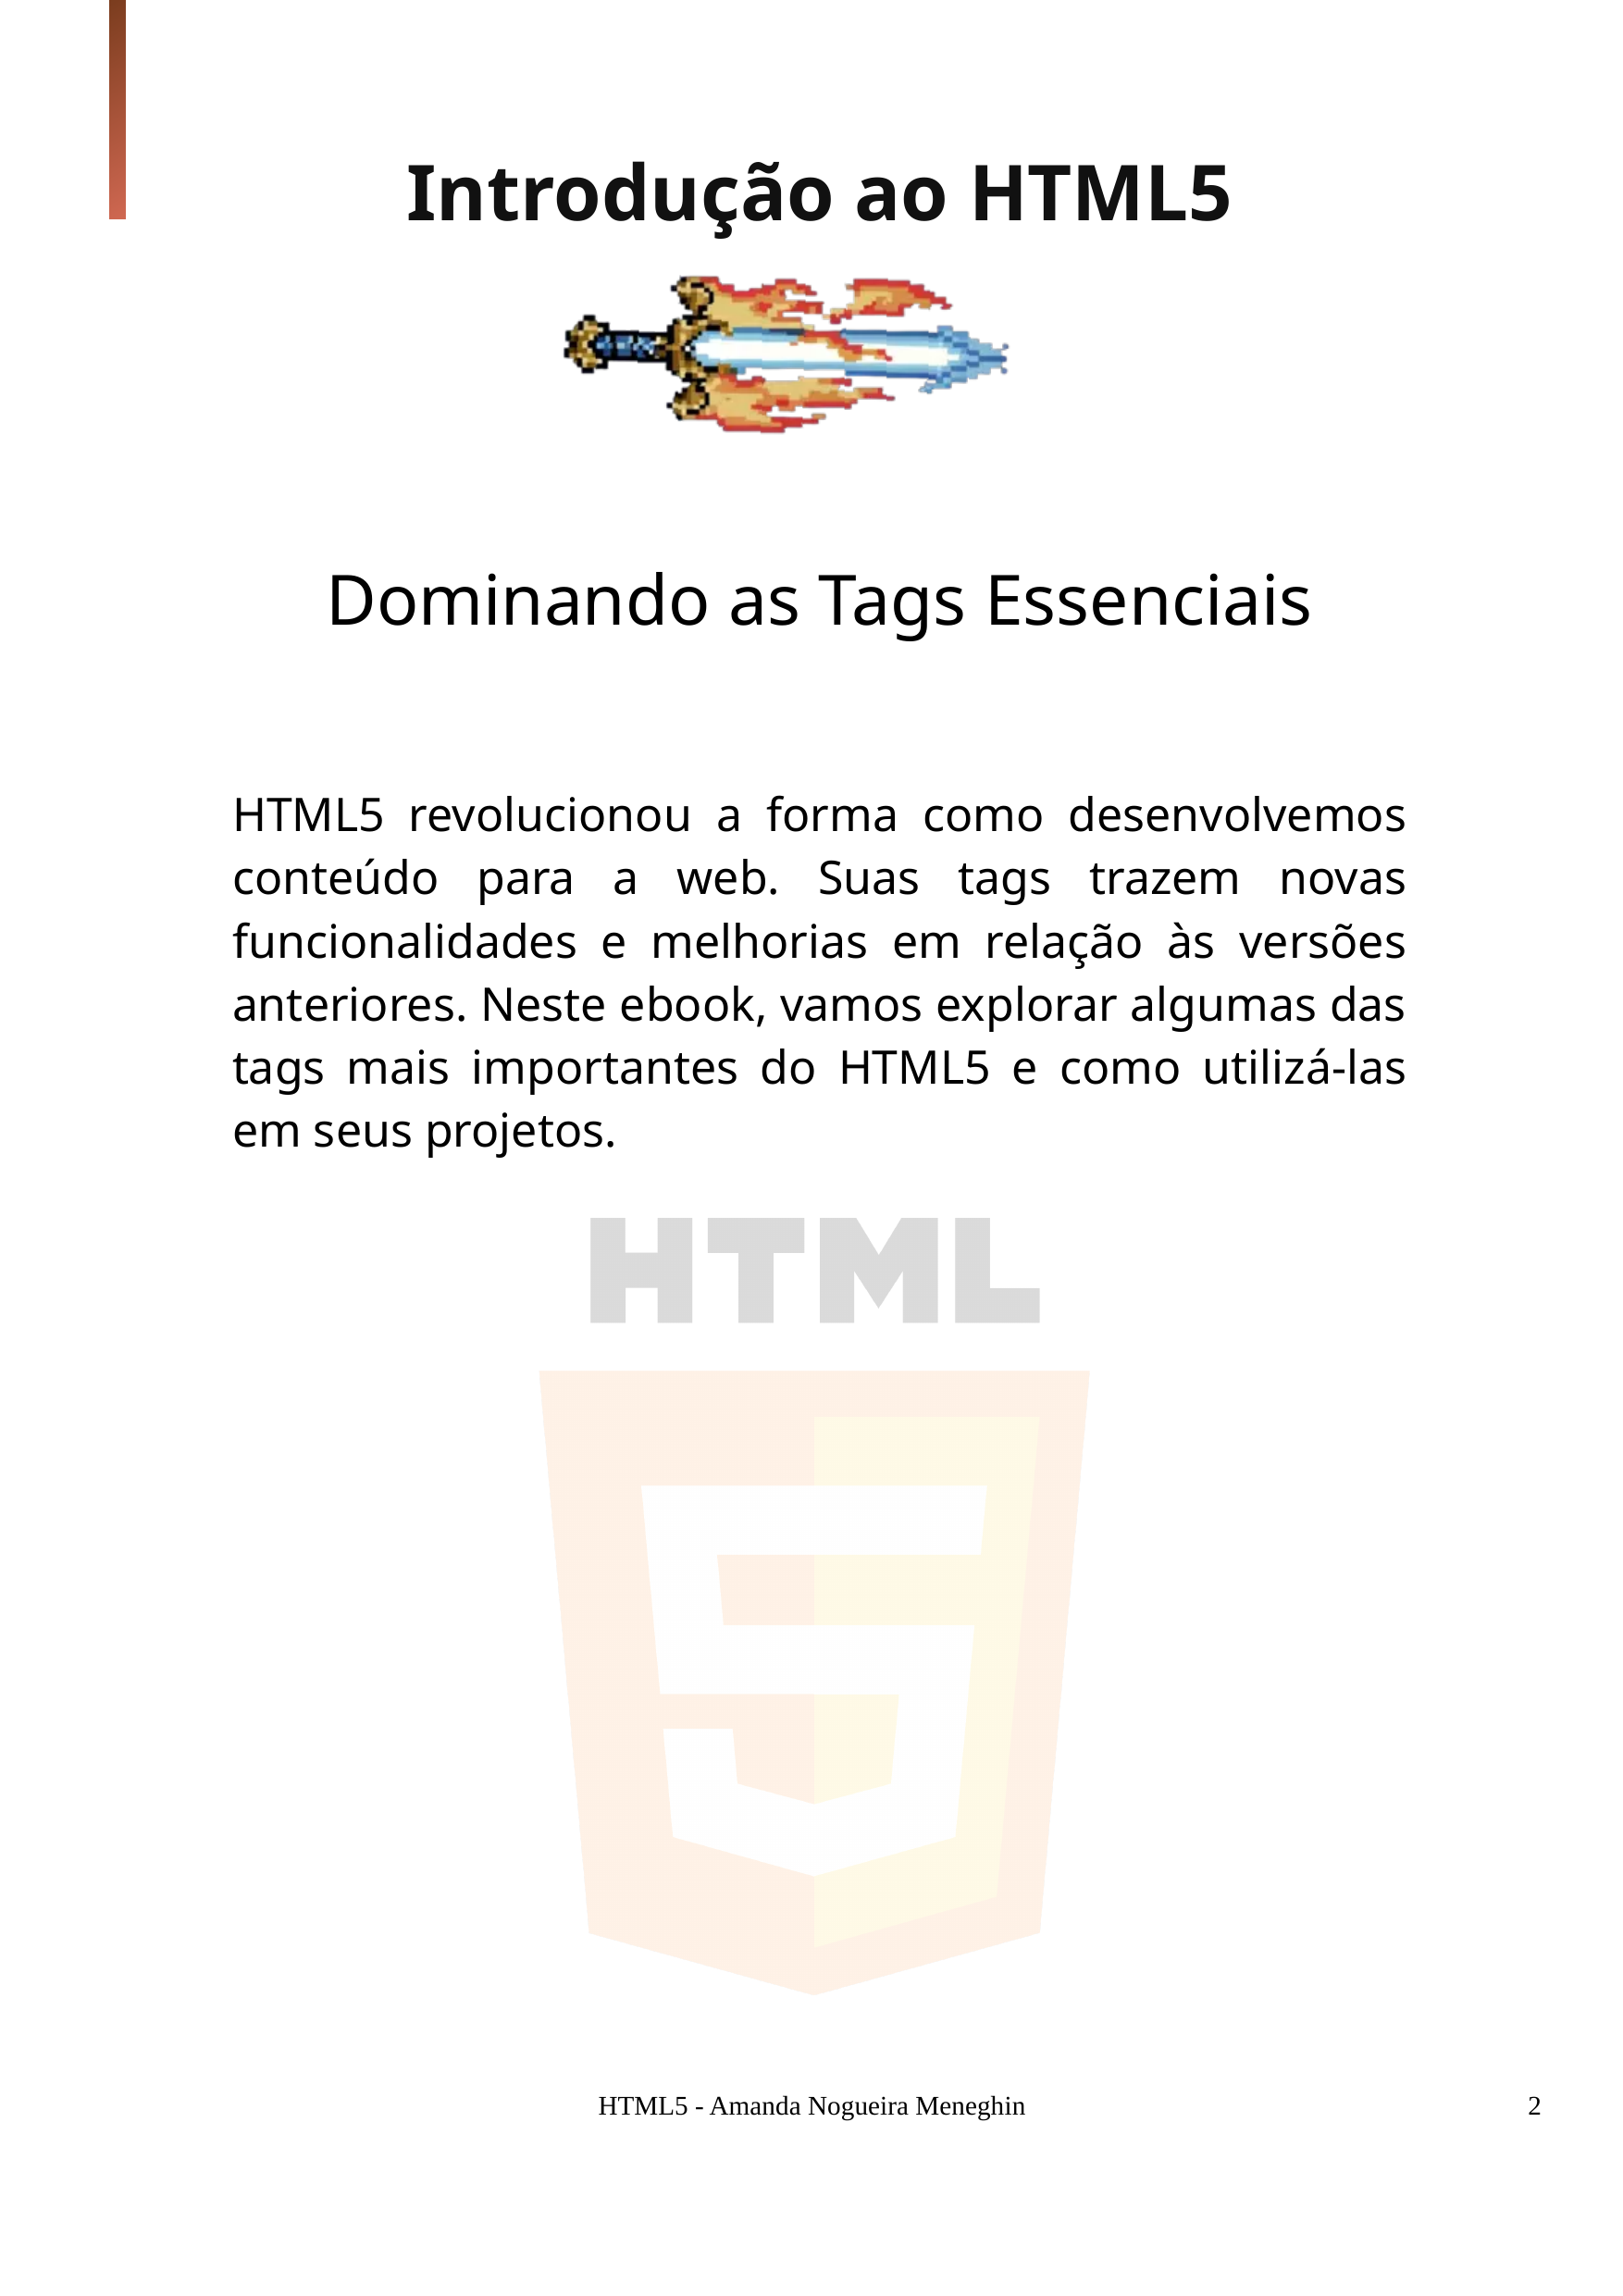

Introdução ao HTML5
Dominando as Tags Essenciais
HTML5 revolucionou a forma como desenvolvemos conteúdo para a web. Suas tags trazem novas funcionalidades e melhorias em relação às versões anteriores. Neste ebook, vamos explorar algumas das tags mais importantes do HTML5 e como utilizá-las em seus projetos.
HTML5 - Amanda Nogueira Meneghin
2